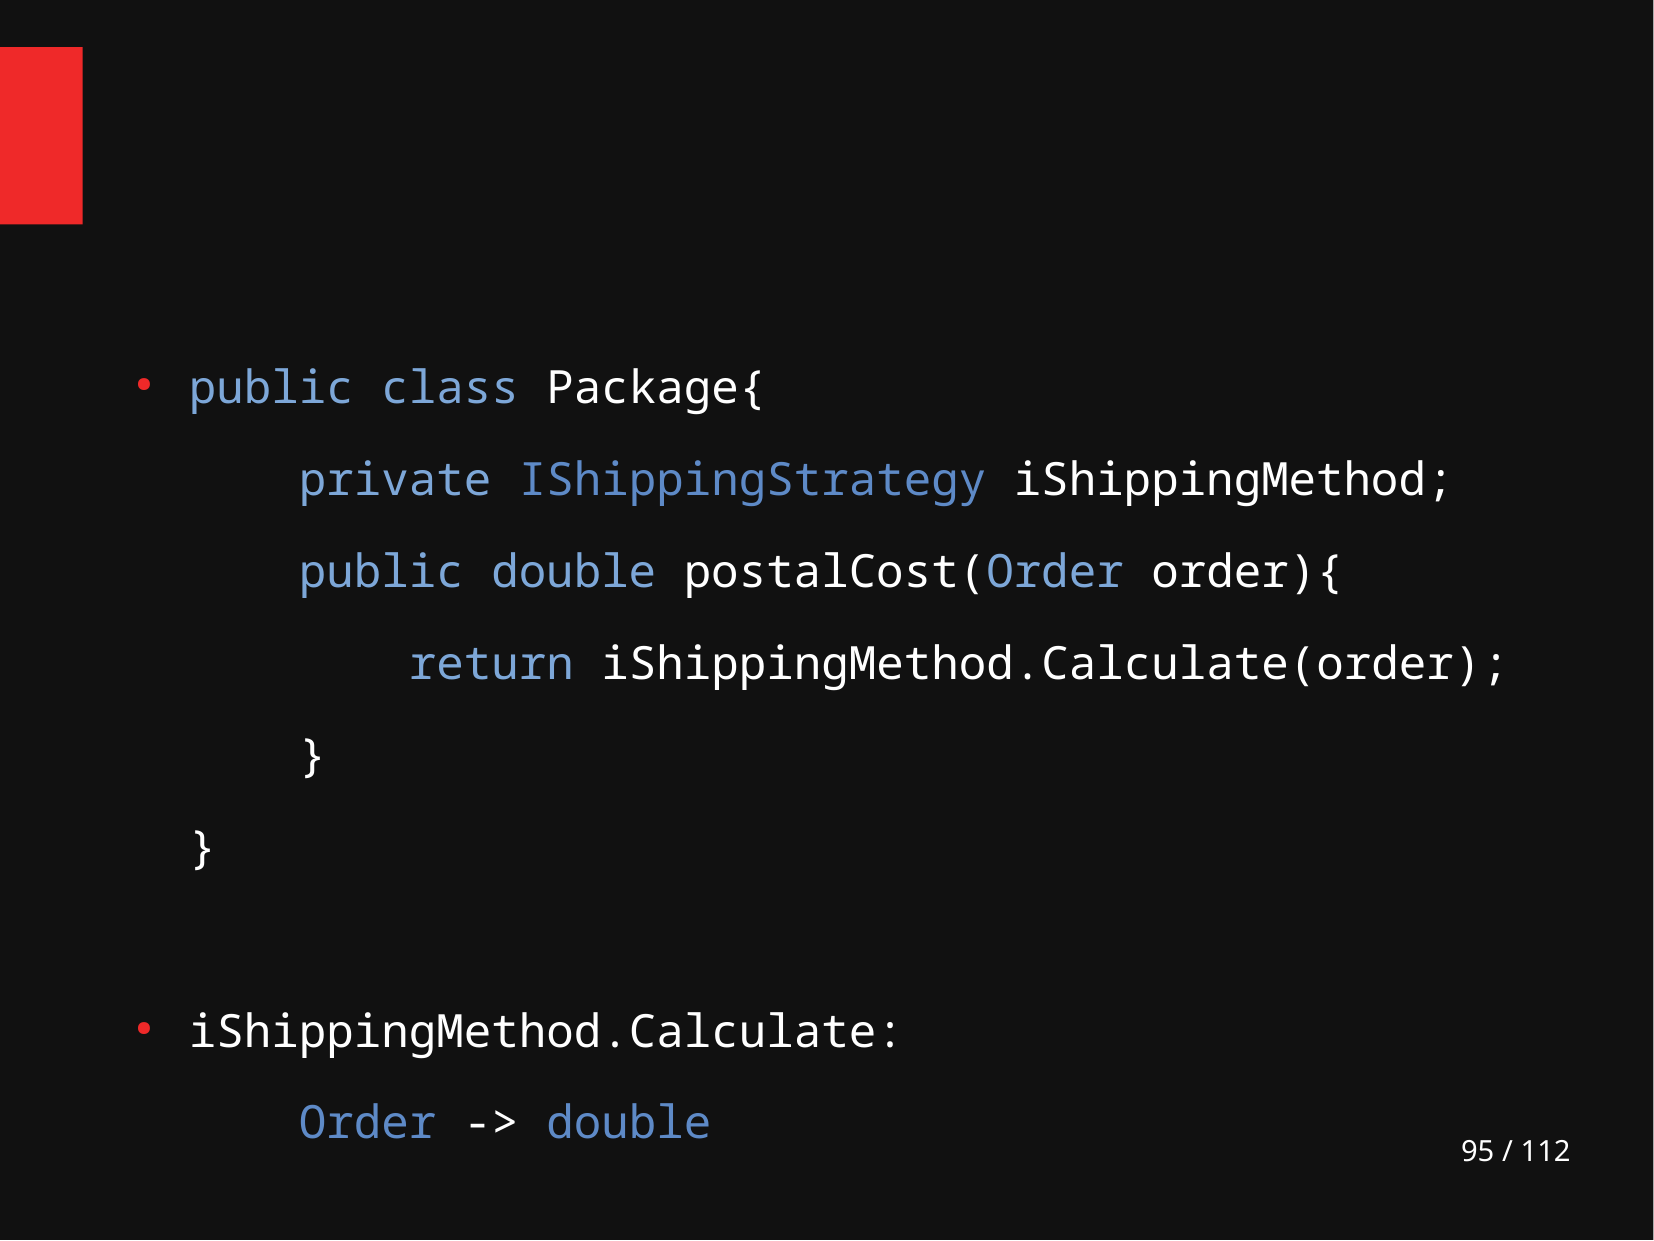

# public class Package{
 private IShippingStrategy iShippingMethod;
 public double postalCost(Order order){
 return iShippingMethod.Calculate(order);
 }
}
iShippingMethod.Calculate:
 Order -> double
95